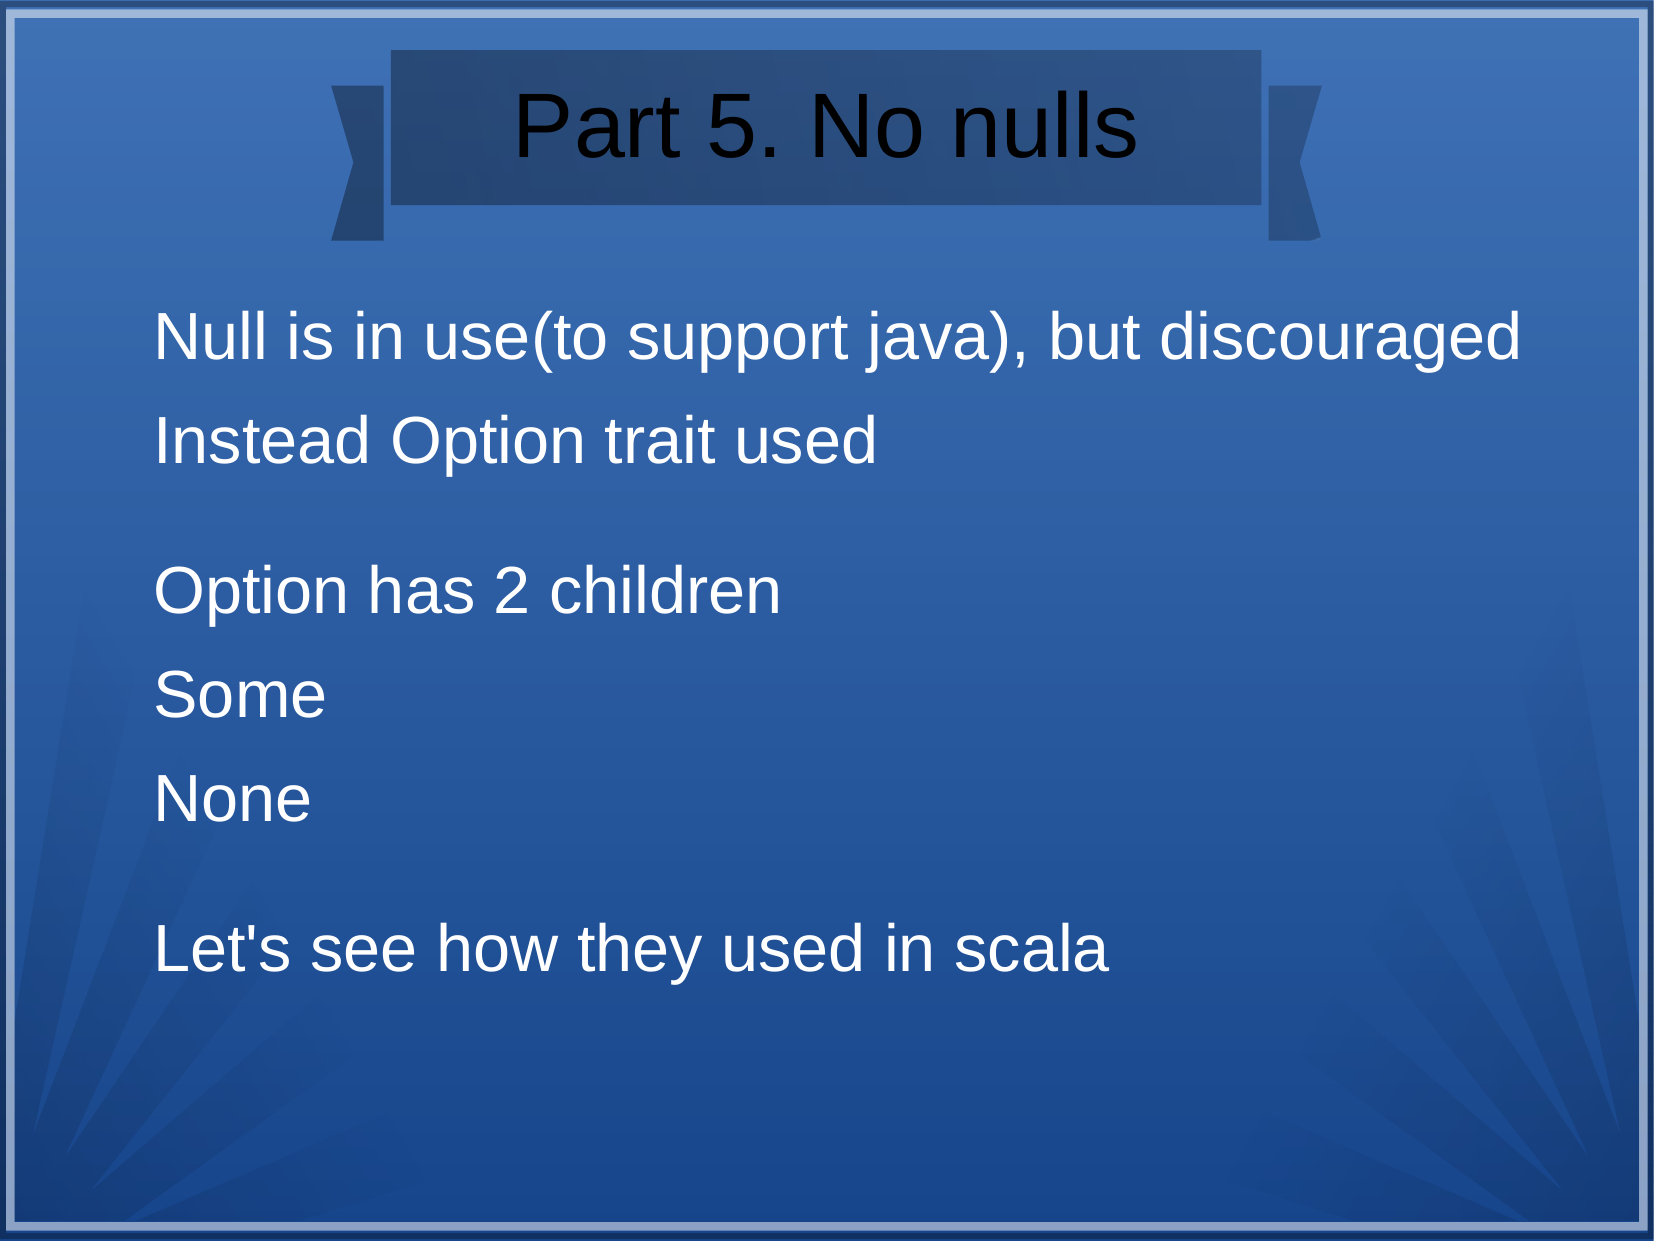

# Part 5. No nulls
Null is in use(to support java), but discouraged
Instead Option trait used
Option has 2 children
Some
None
Let's see how they used in scala